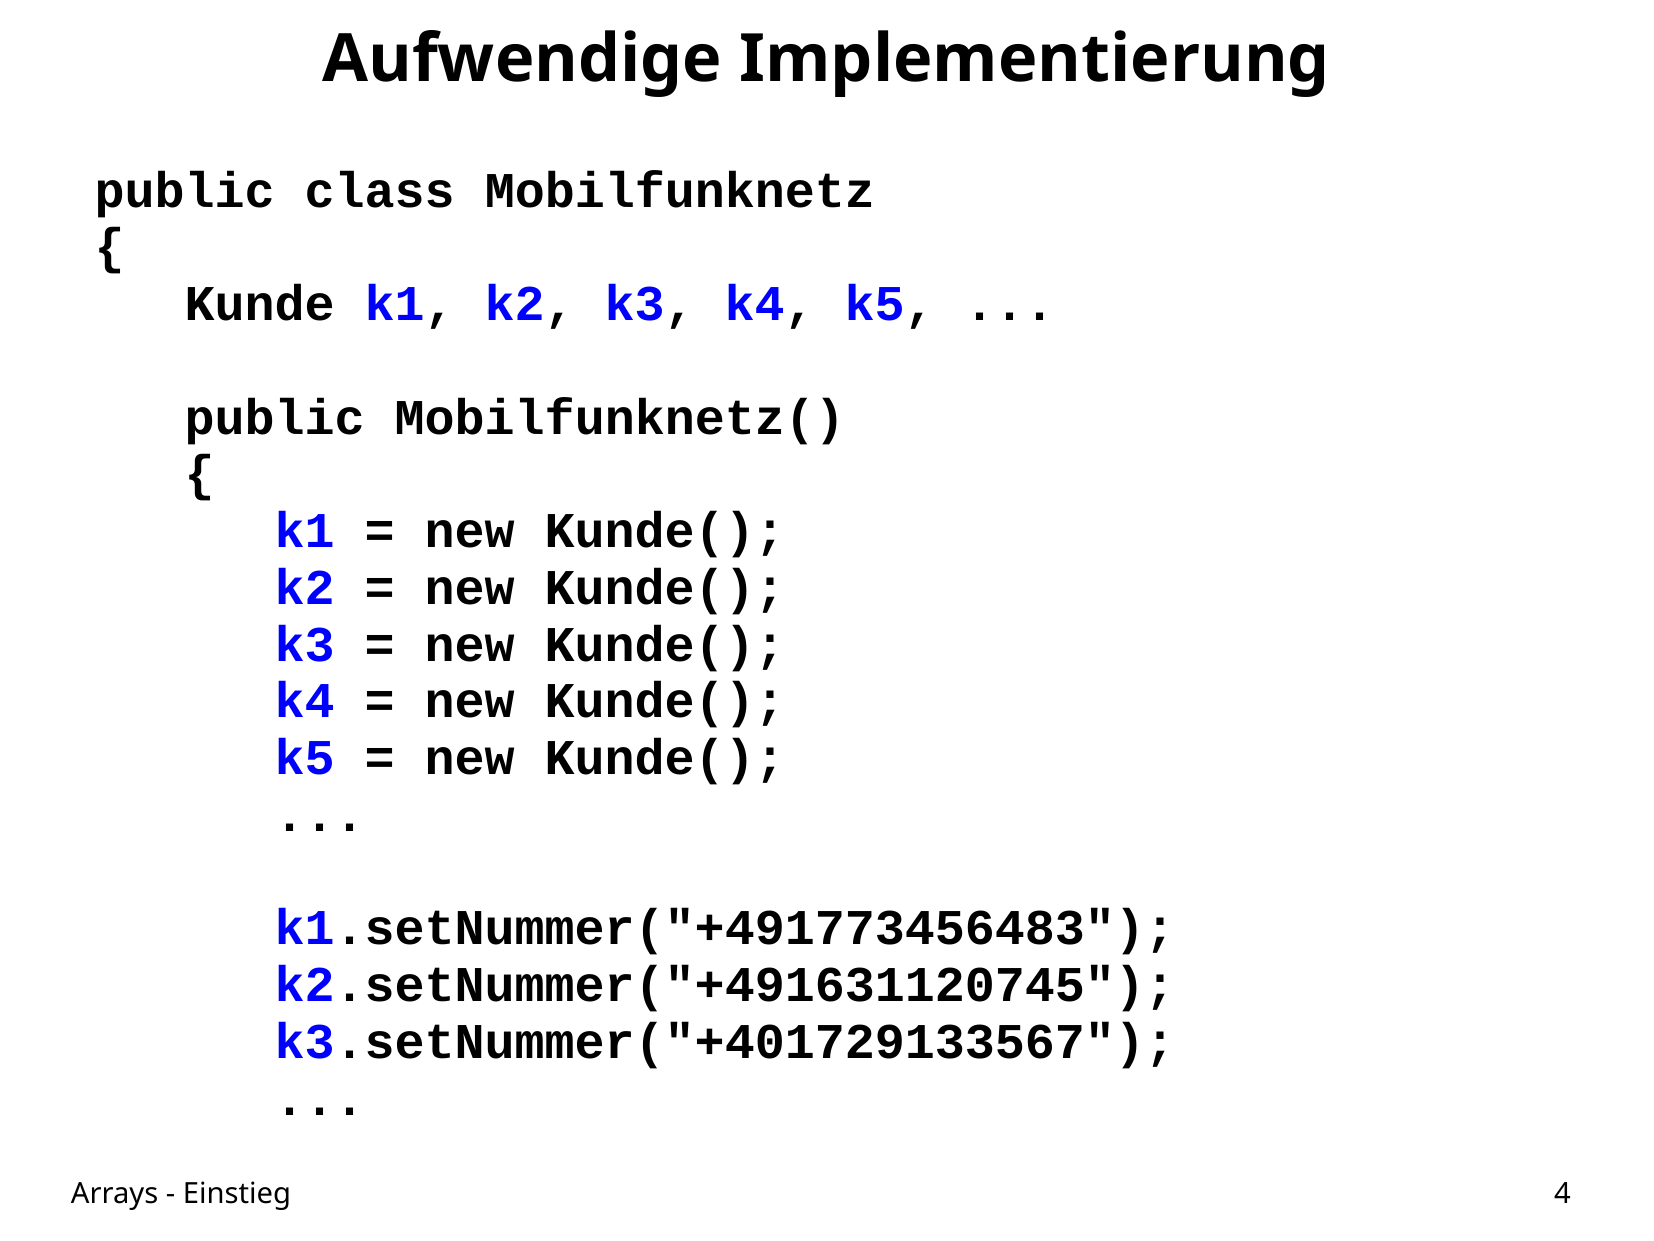

# Aufwendige Implementierung
public class Mobilfunknetz
{
 Kunde k1, k2, k3, k4, k5, ...
 public Mobilfunknetz()
 {
 k1 = new Kunde();
 k2 = new Kunde();
 k3 = new Kunde();
 k4 = new Kunde();
 k5 = new Kunde();
 ...
 k1.setNummer("+491773456483");
 k2.setNummer("+491631120745");
 k3.setNummer("+401729133567");
 ...
Arrays - Einstieg
4